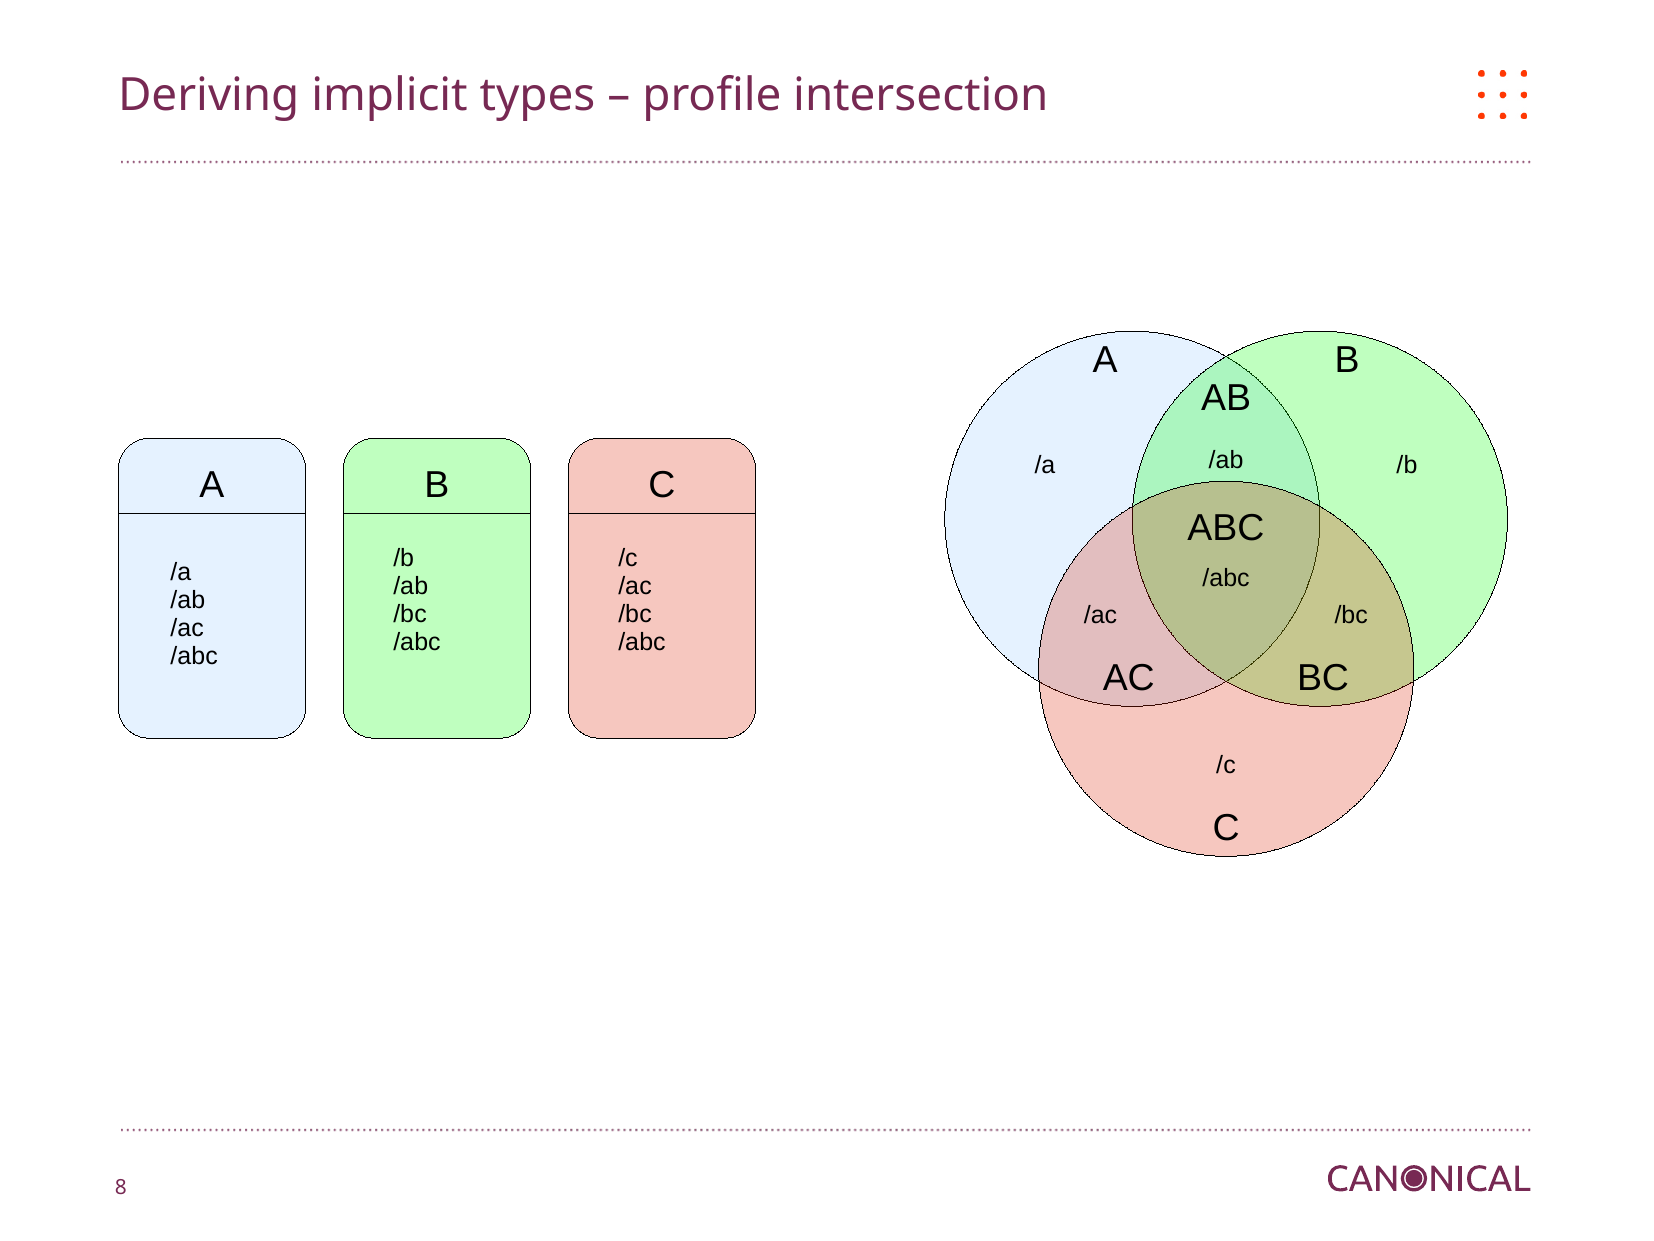

# Deriving implicit types – profile intersection
A
B
AB
/ab
/a
/b
ABC
/abc
/ac
/bc
AC
BC
/c
C
Web browsing
Social and email
A
/a
/ab
/ac
/abc
B
/b
/ab
/bc
/abc
C
/c
/ac
/bc
/abc
Ubuntu One